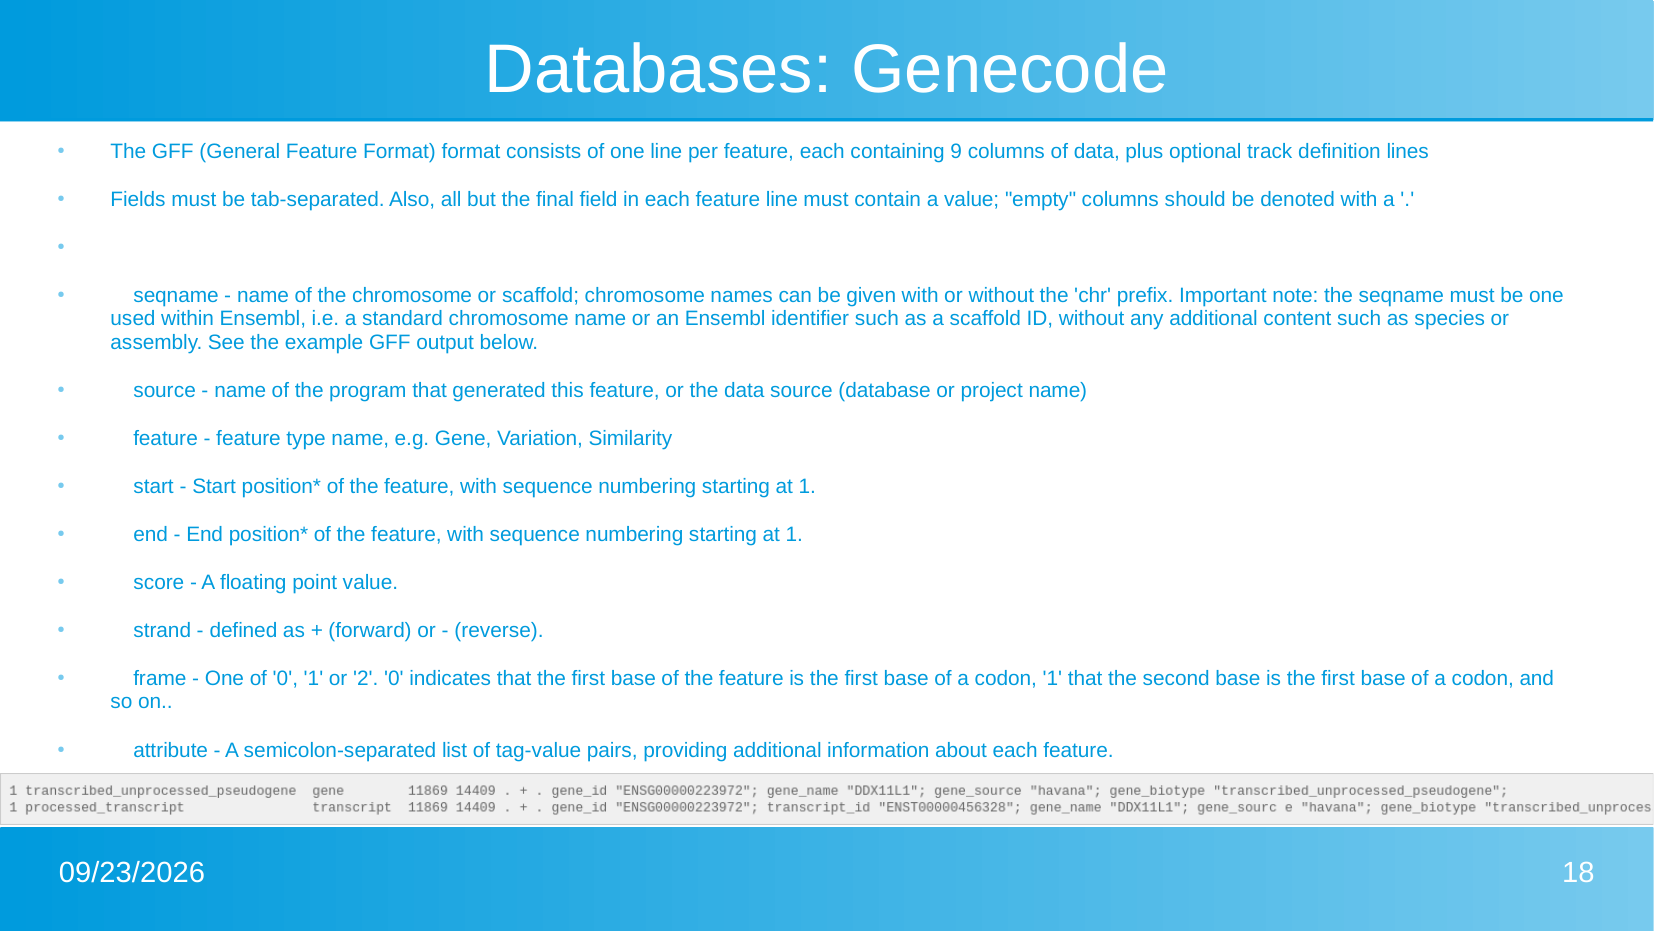

# Databases: Genecode
The GFF (General Feature Format) format consists of one line per feature, each containing 9 columns of data, plus optional track definition lines
Fields must be tab-separated. Also, all but the final field in each feature line must contain a value; "empty" columns should be denoted with a '.'
 seqname - name of the chromosome or scaffold; chromosome names can be given with or without the 'chr' prefix. Important note: the seqname must be one used within Ensembl, i.e. a standard chromosome name or an Ensembl identifier such as a scaffold ID, without any additional content such as species or assembly. See the example GFF output below.
 source - name of the program that generated this feature, or the data source (database or project name)
 feature - feature type name, e.g. Gene, Variation, Similarity
 start - Start position* of the feature, with sequence numbering starting at 1.
 end - End position* of the feature, with sequence numbering starting at 1.
 score - A floating point value.
 strand - defined as + (forward) or - (reverse).
 frame - One of '0', '1' or '2'. '0' indicates that the first base of the feature is the first base of a codon, '1' that the second base is the first base of a codon, and so on..
 attribute - A semicolon-separated list of tag-value pairs, providing additional information about each feature.
18